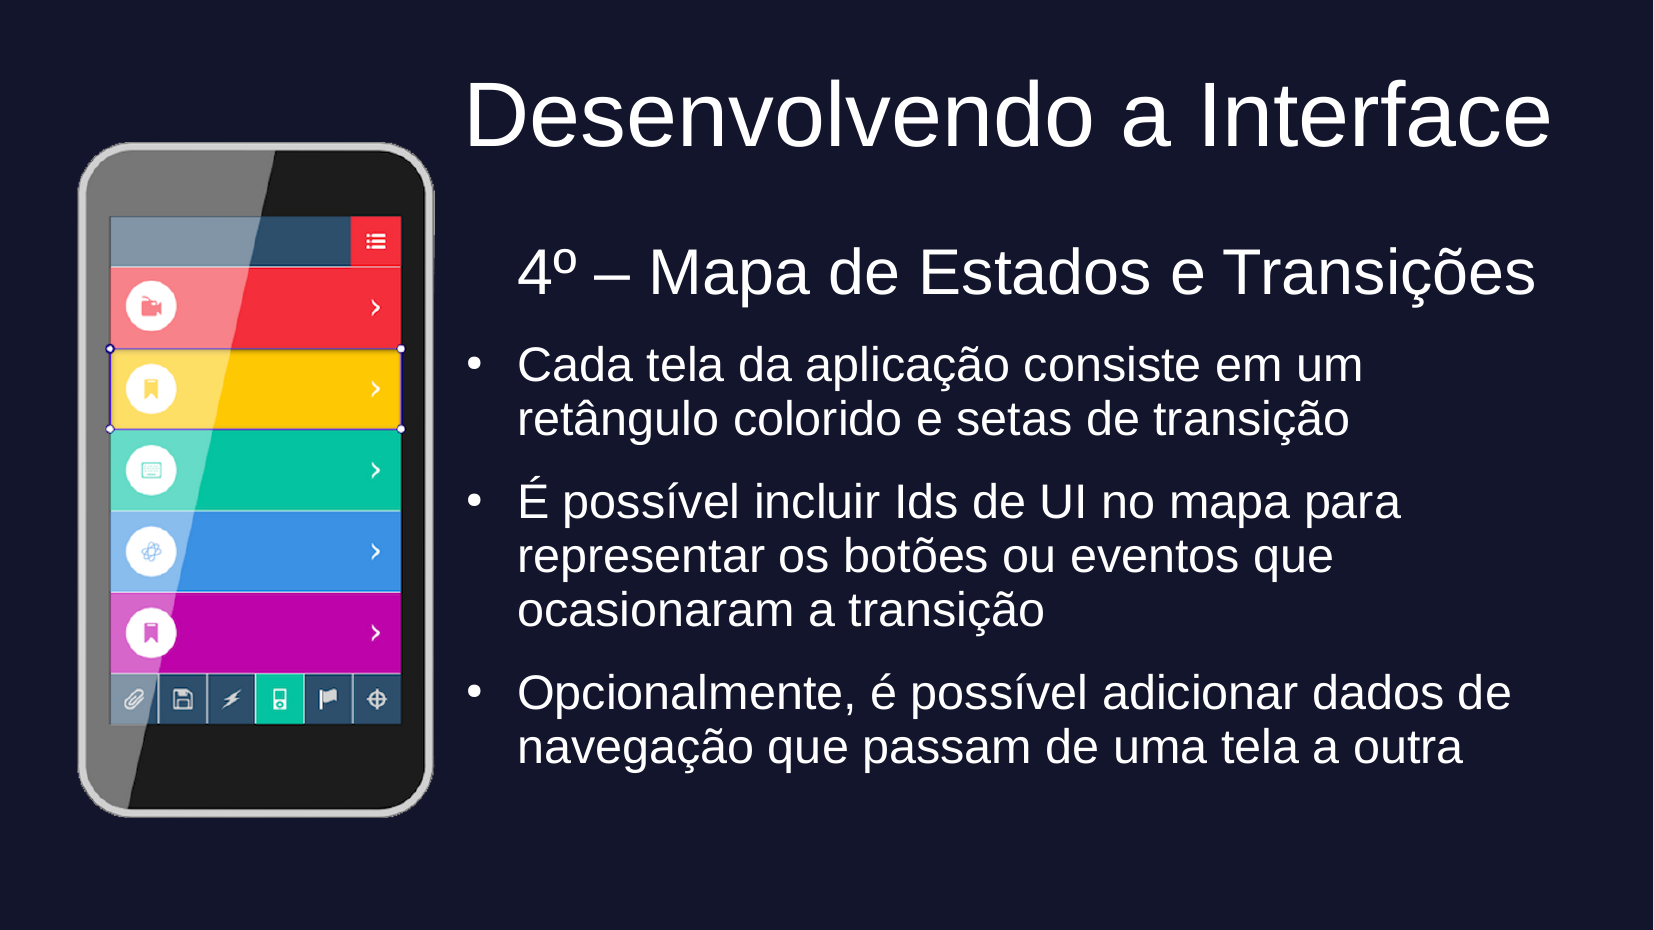

# Desenvolvendo a Interface
4º – Mapa de Estados e Transições
Cada tela da aplicação consiste em um retângulo colorido e setas de transição
É possível incluir Ids de UI no mapa para representar os botões ou eventos que ocasionaram a transição
Opcionalmente, é possível adicionar dados de navegação que passam de uma tela a outra